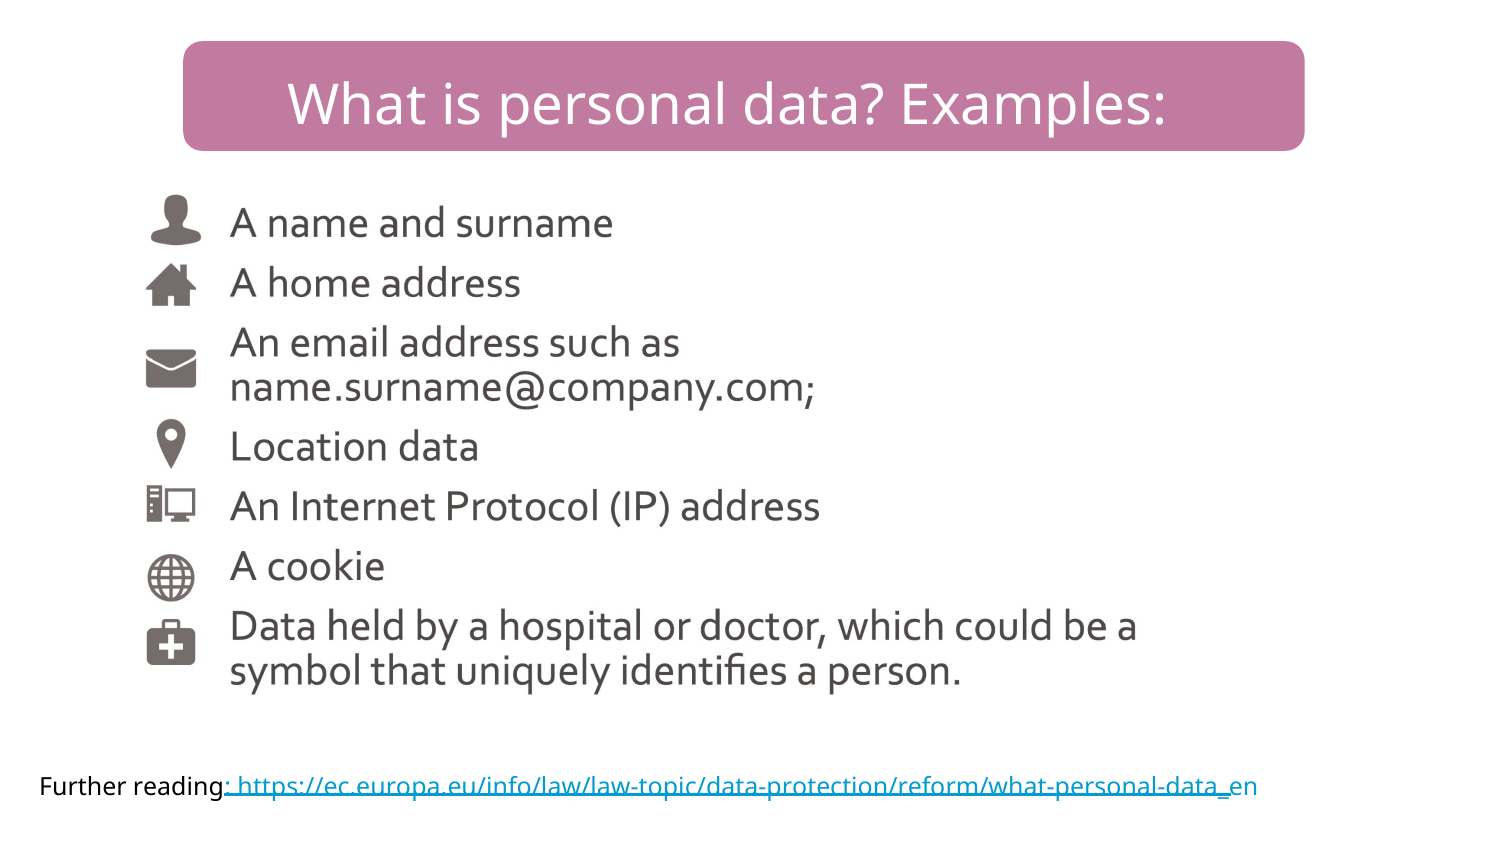

What is personal data? Examples:
Further reading: https://ec.europa.eu/info/law/law-topic/data-protection/reform/what-personal-data_en